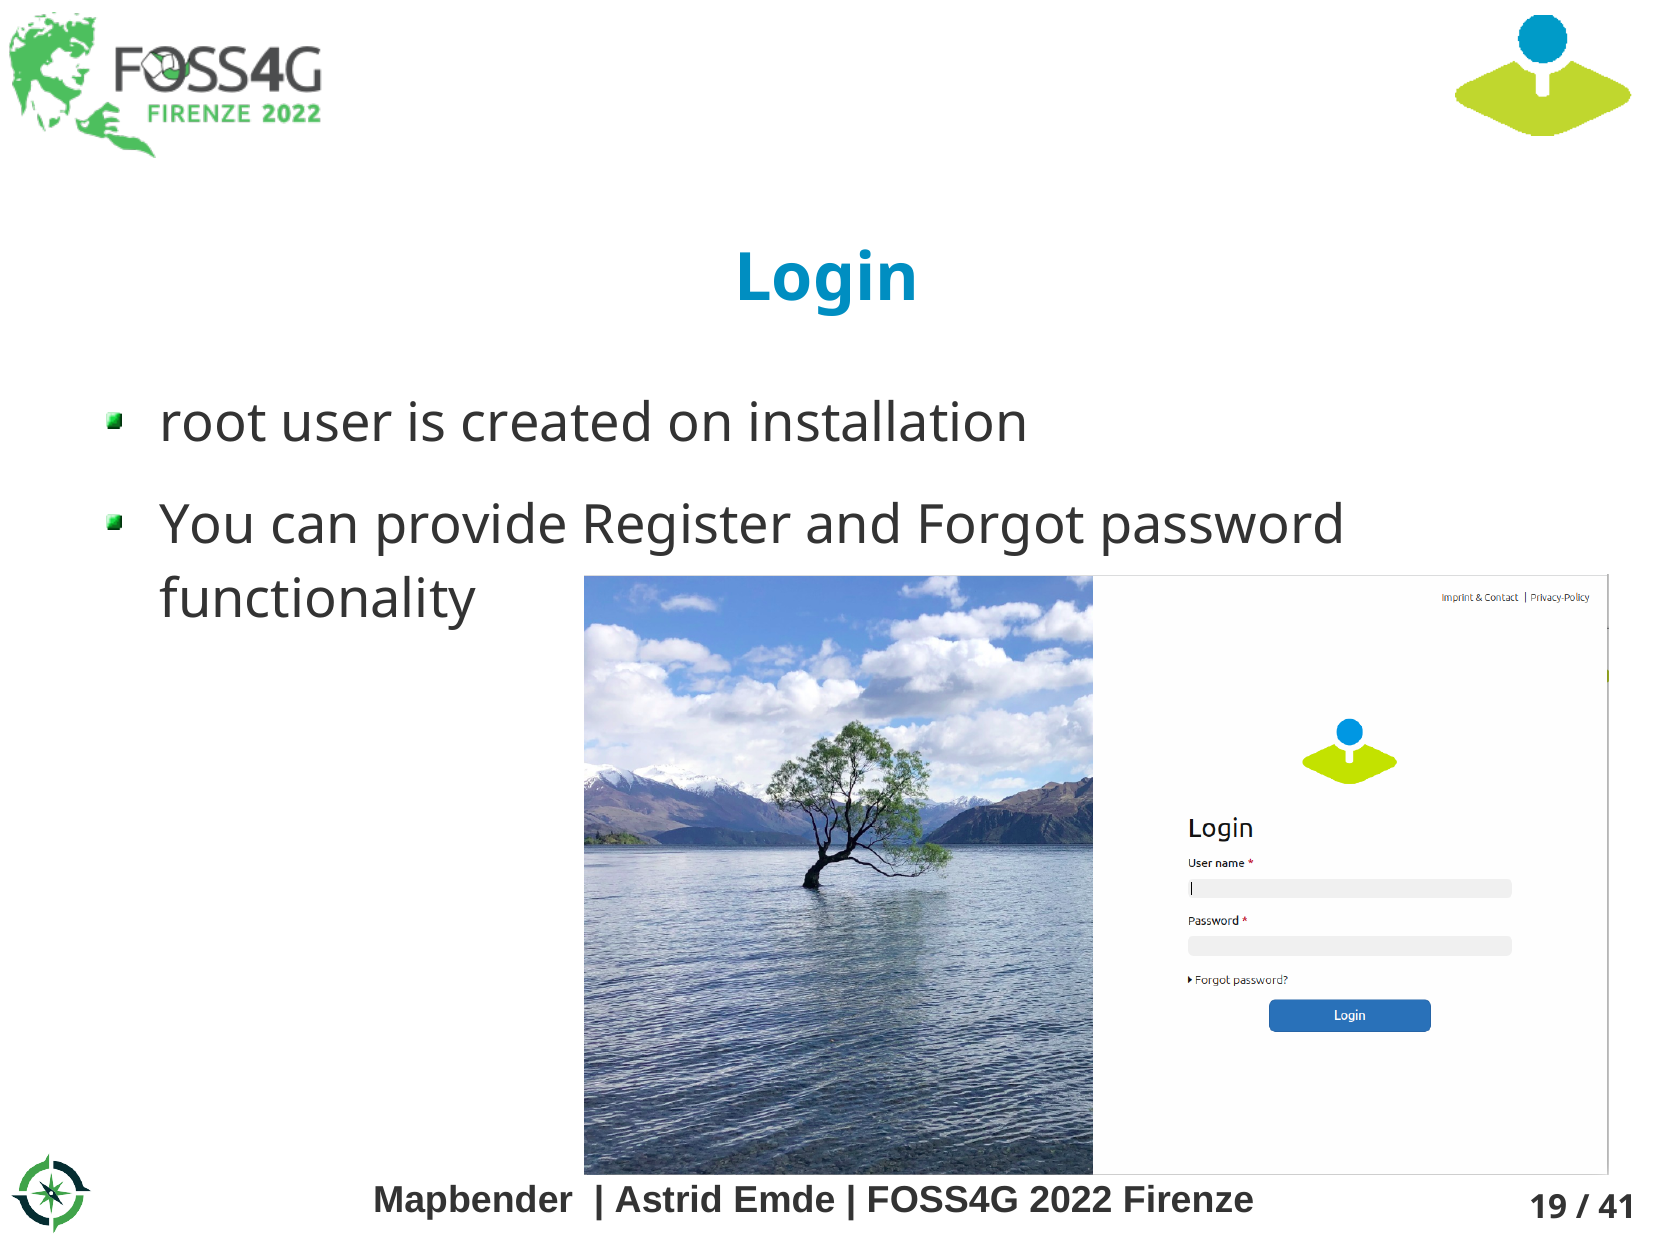

# Login
root user is created on installation
You can provide Register and Forgot password functionality